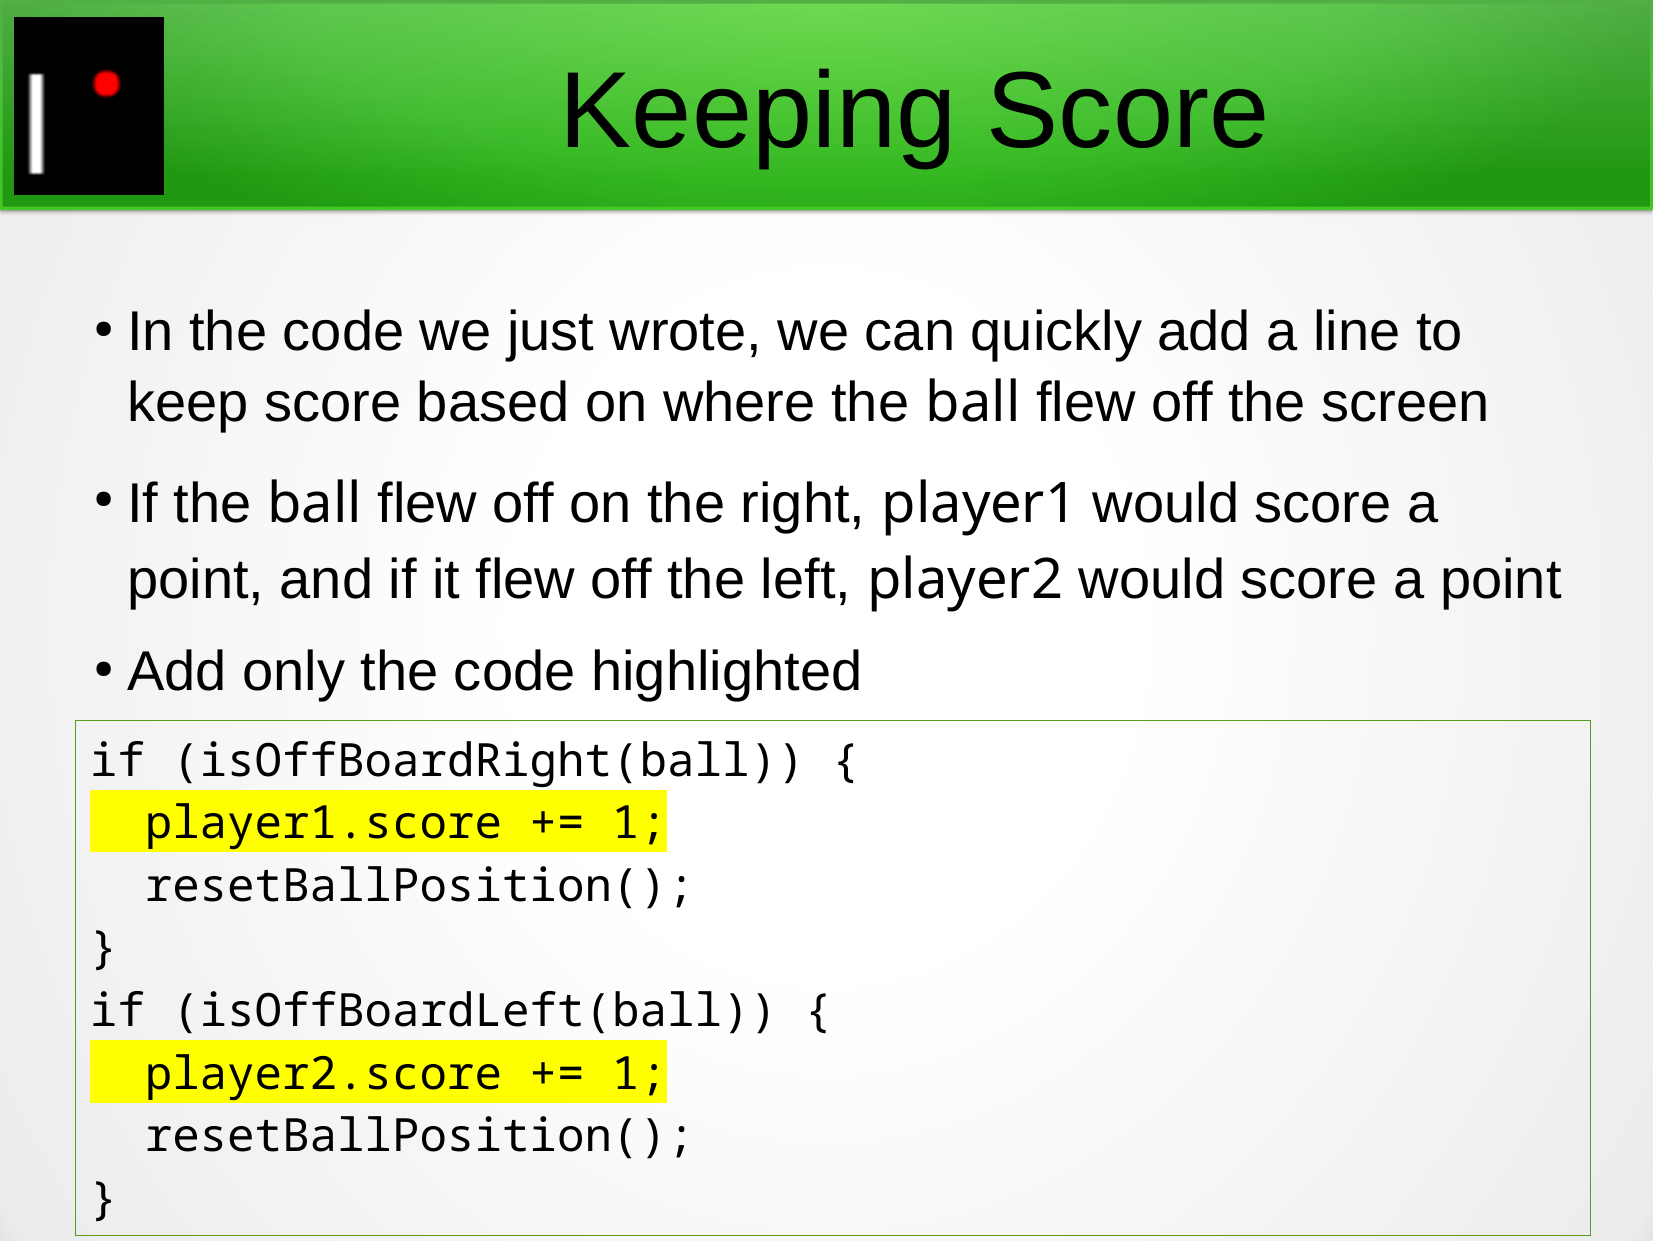

# Keeping Score
In the code we just wrote, we can quickly add a line to keep score based on where the ball flew off the screen
If the ball flew off on the right, player1 would score a point, and if it flew off the left, player2 would score a point
Add only the code highlighted
if (isOffBoardRight(ball)) {
 player1.score += 1;
 resetBallPosition();
}
if (isOffBoardLeft(ball)) {
 player2.score += 1;
 resetBallPosition();
}